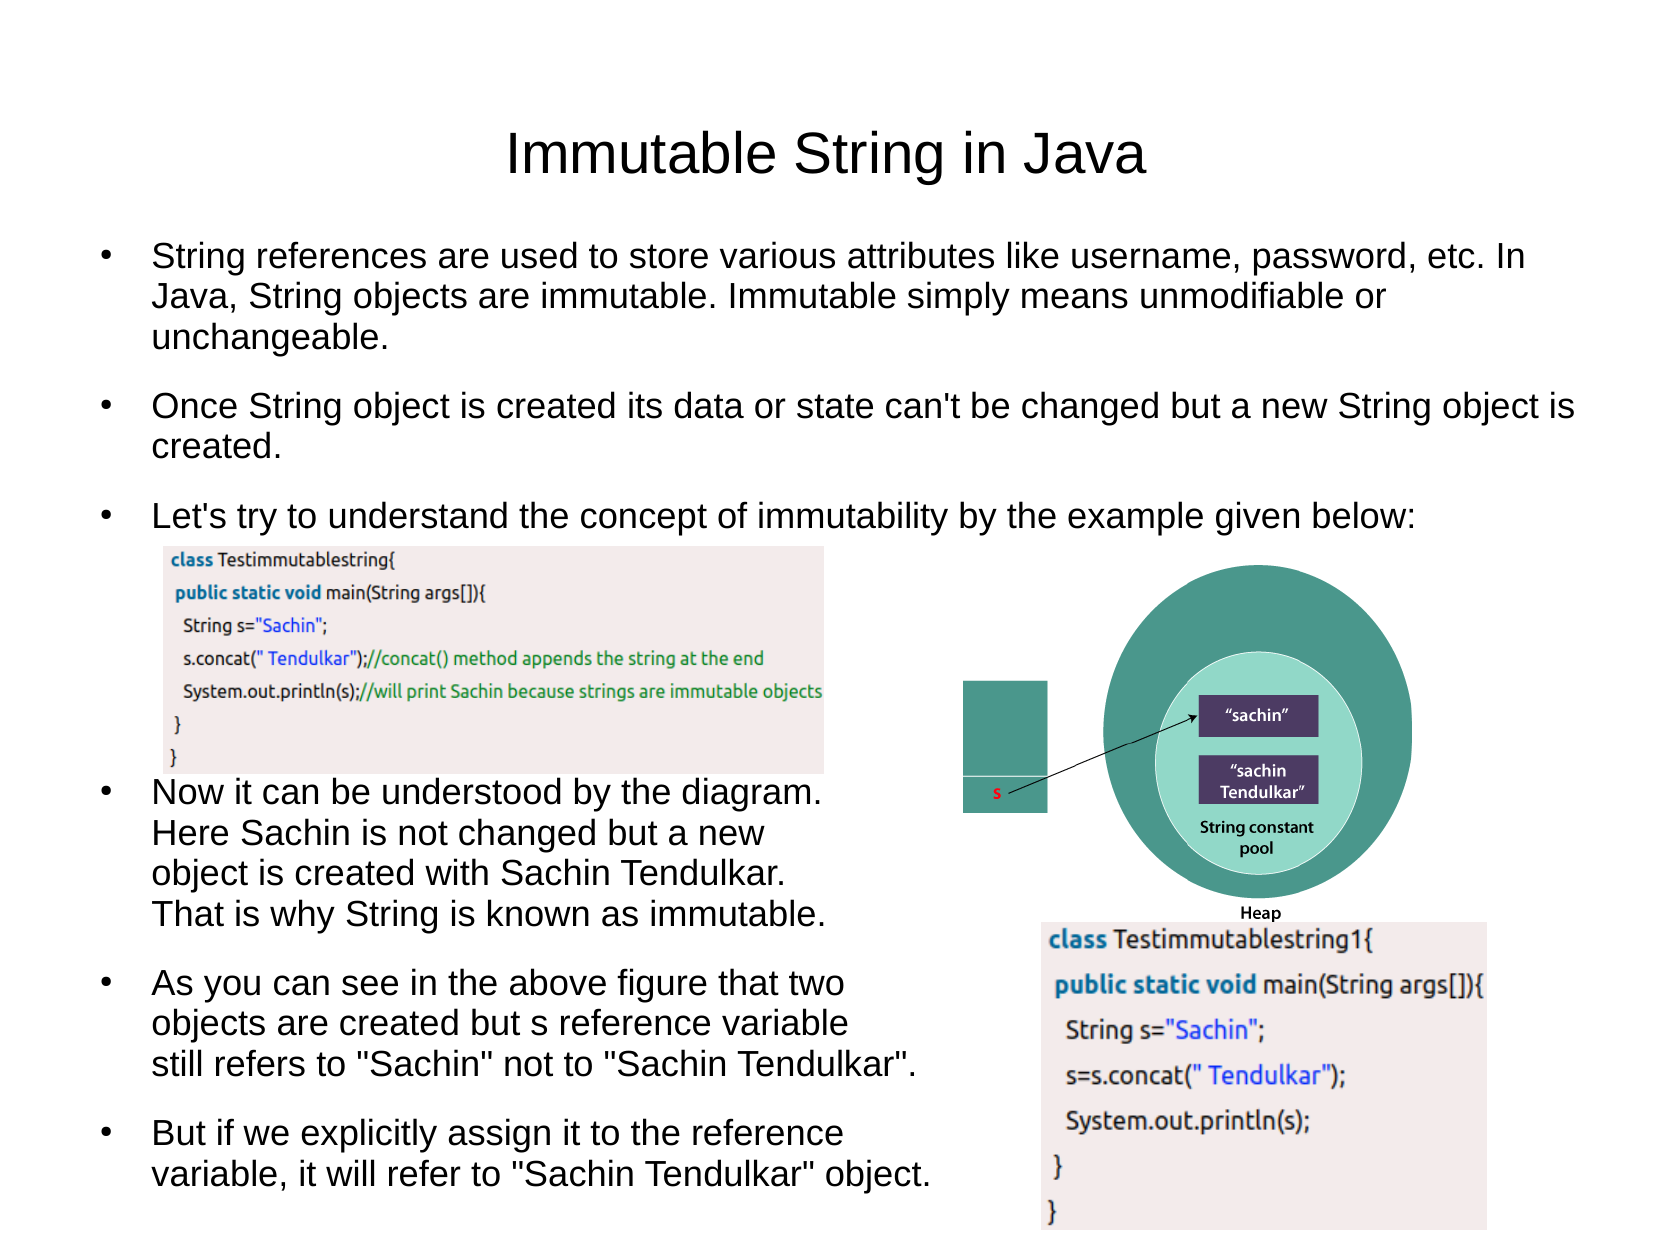

# Immutable String in Java
String references are used to store various attributes like username, password, etc. In Java, String objects are immutable. Immutable simply means unmodifiable or unchangeable.
Once String object is created its data or state can't be changed but a new String object is created.
Let's try to understand the concept of immutability by the example given below:
Now it can be understood by the diagram.
Here Sachin is not changed but a new
object is created with Sachin Tendulkar.
That is why String is known as immutable.
As you can see in the above figure that two
objects are created but s reference variable
still refers to "Sachin" not to "Sachin Tendulkar".
But if we explicitly assign it to the reference
variable, it will refer to "Sachin Tendulkar" object.